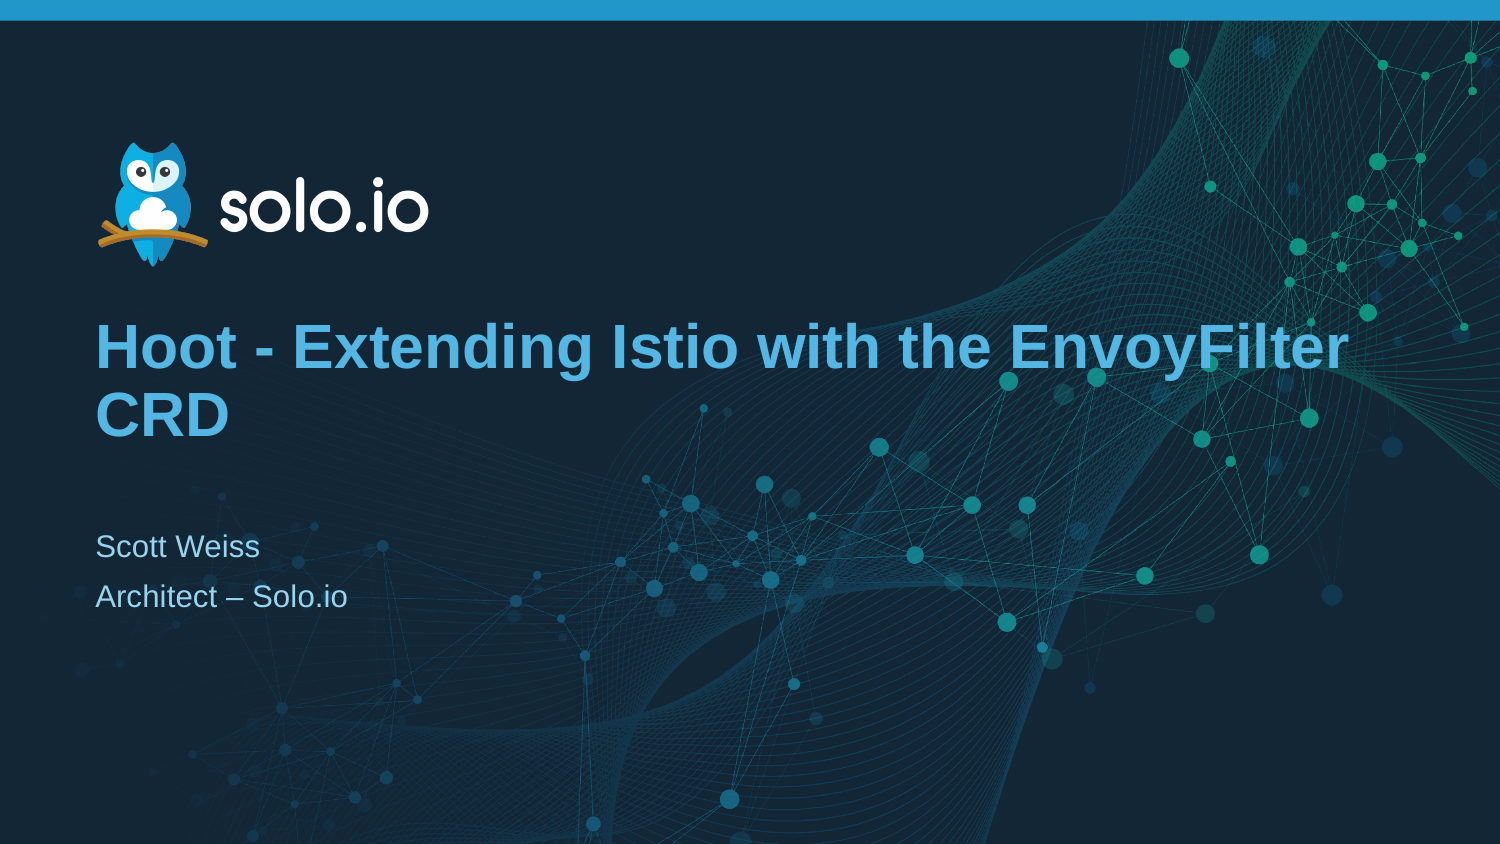

# Hoot - Extending Istio with the EnvoyFilter CRD
Scott Weiss
Architect – Solo.io